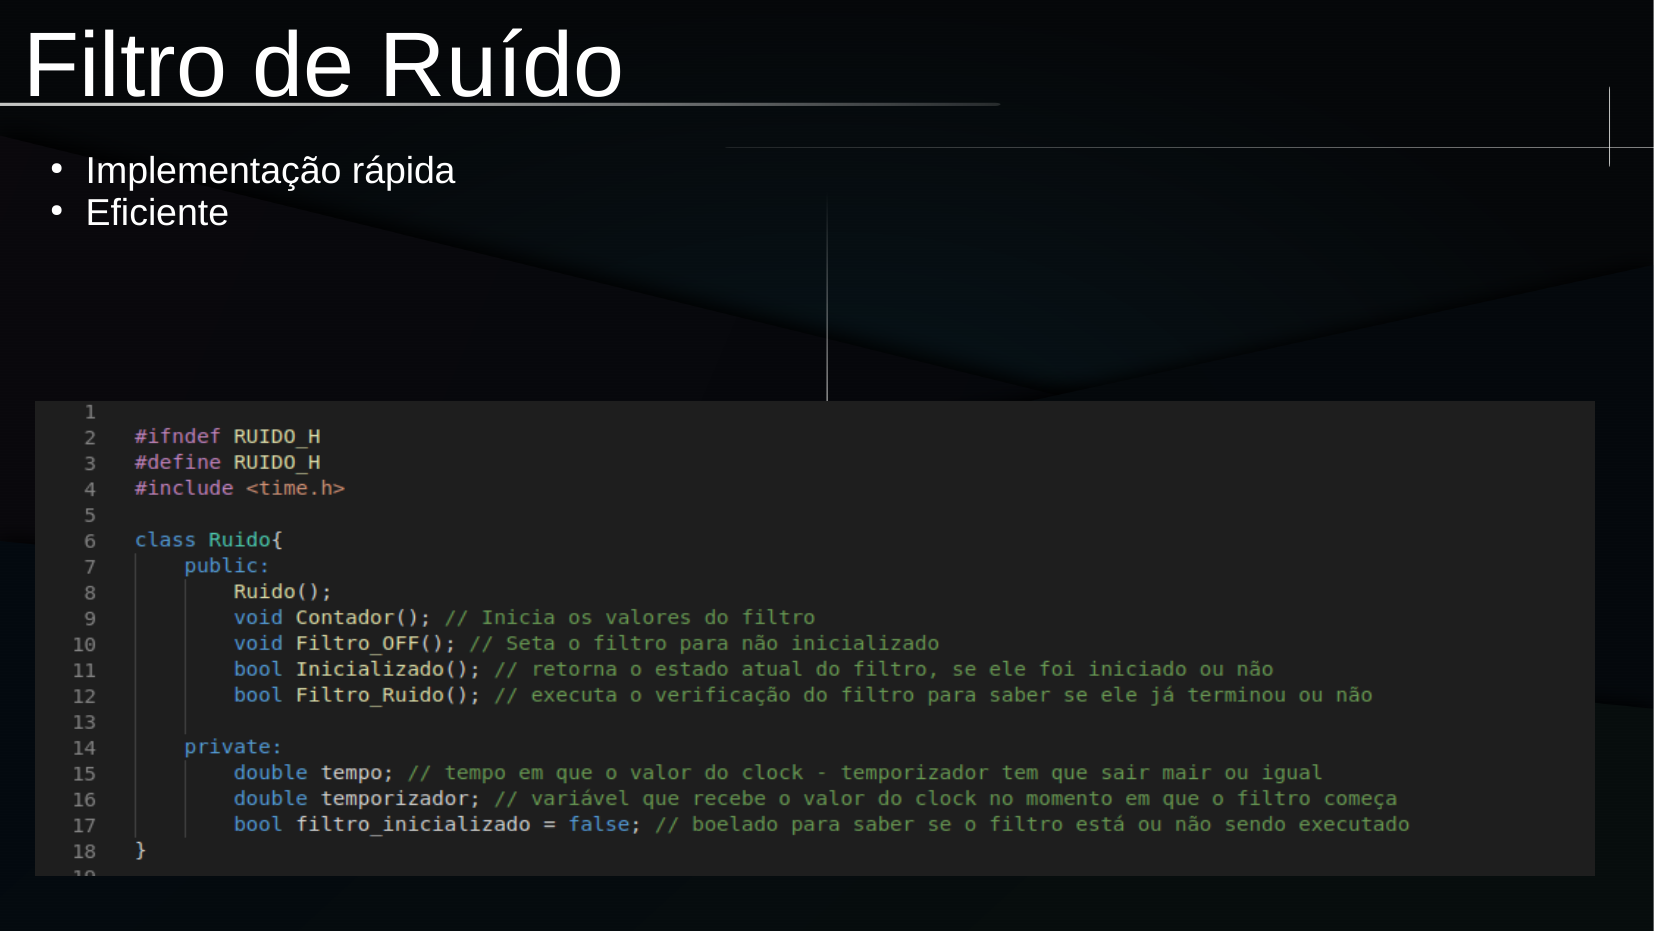

# Filtro de Ruído
Implementação rápida
Eficiente